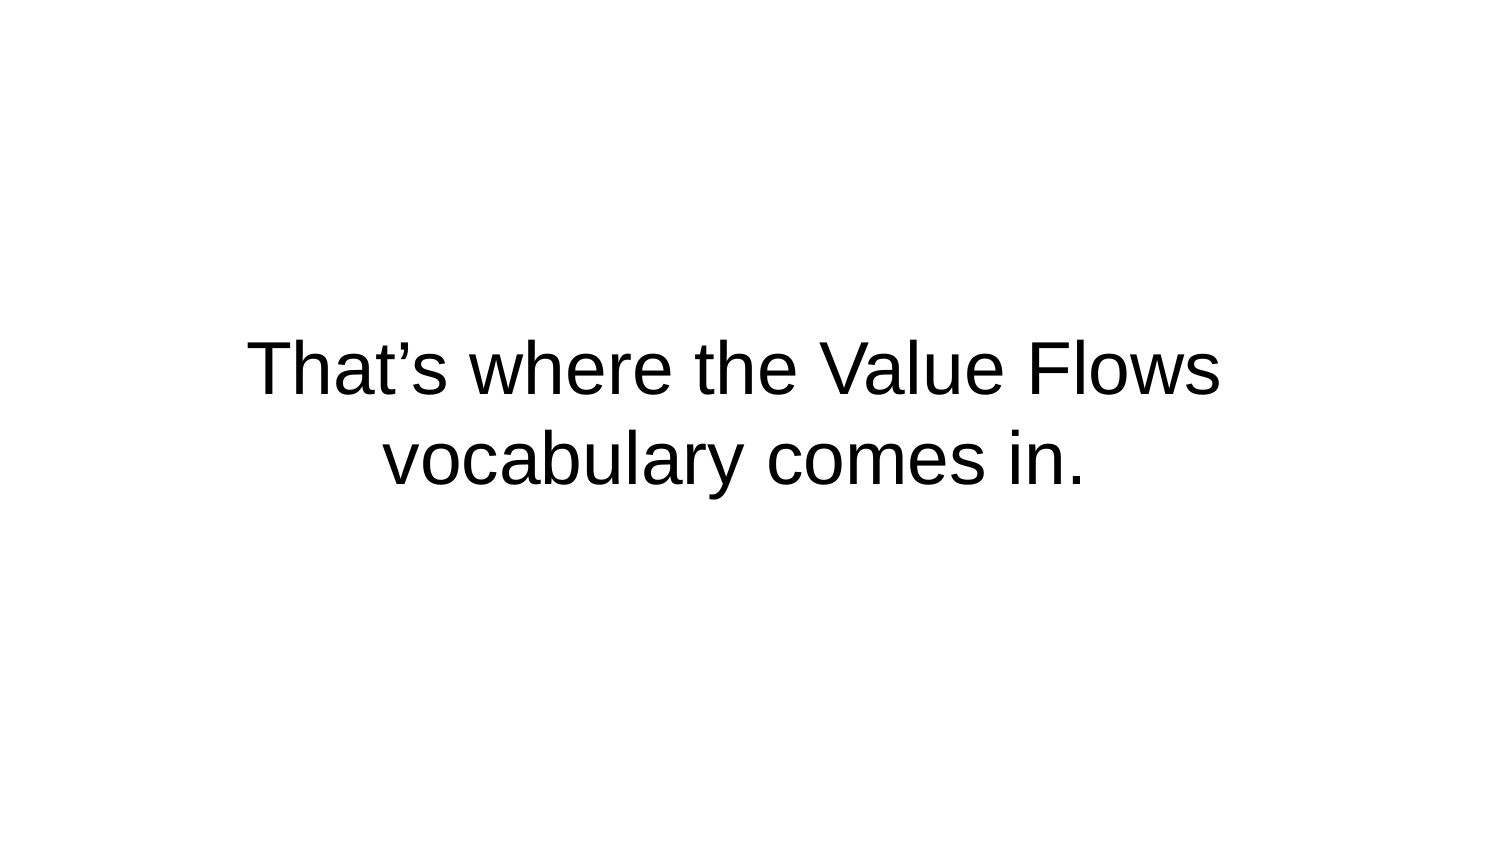

# That’s where the Value Flows vocabulary comes in.